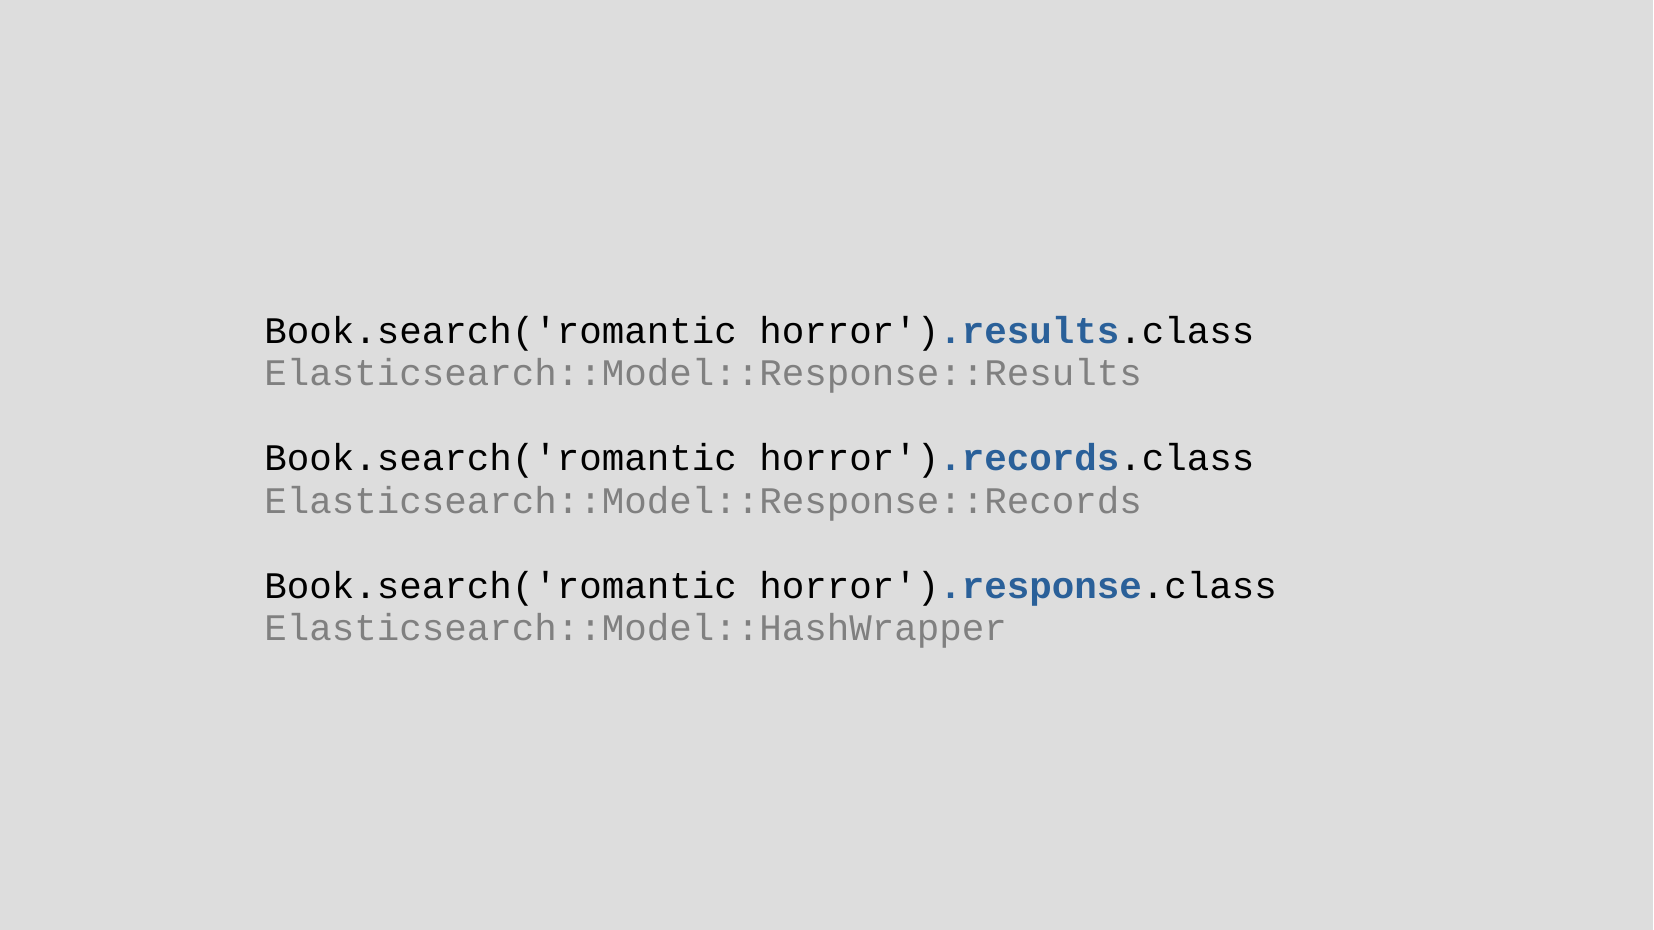

Book.search('romantic horror').results.class
Elasticsearch::Model::Response::Results
Book.search('romantic horror').records.class
Elasticsearch::Model::Response::Records
Book.search('romantic horror').response.class
Elasticsearch::Model::HashWrapper